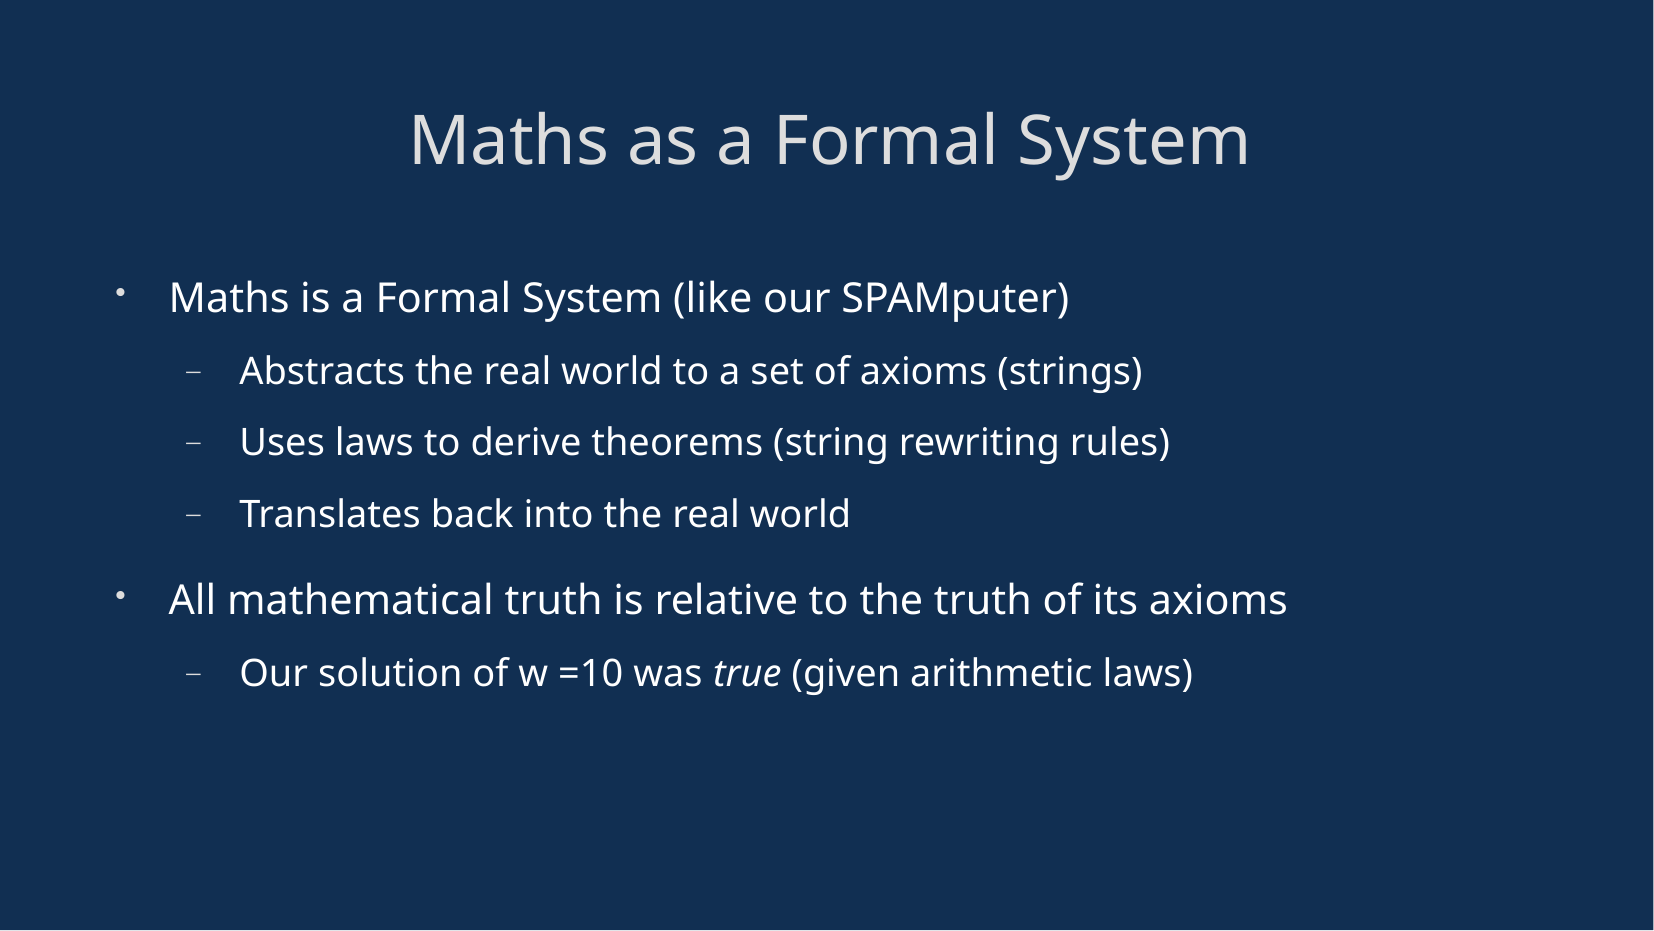

# Maths as a Formal System
Maths is a Formal System (like our SPAMputer)
Abstracts the real world to a set of axioms (strings)
Uses laws to derive theorems (string rewriting rules)
Translates back into the real world
All mathematical truth is relative to the truth of its axioms
Our solution of w =10 was true (given arithmetic laws)